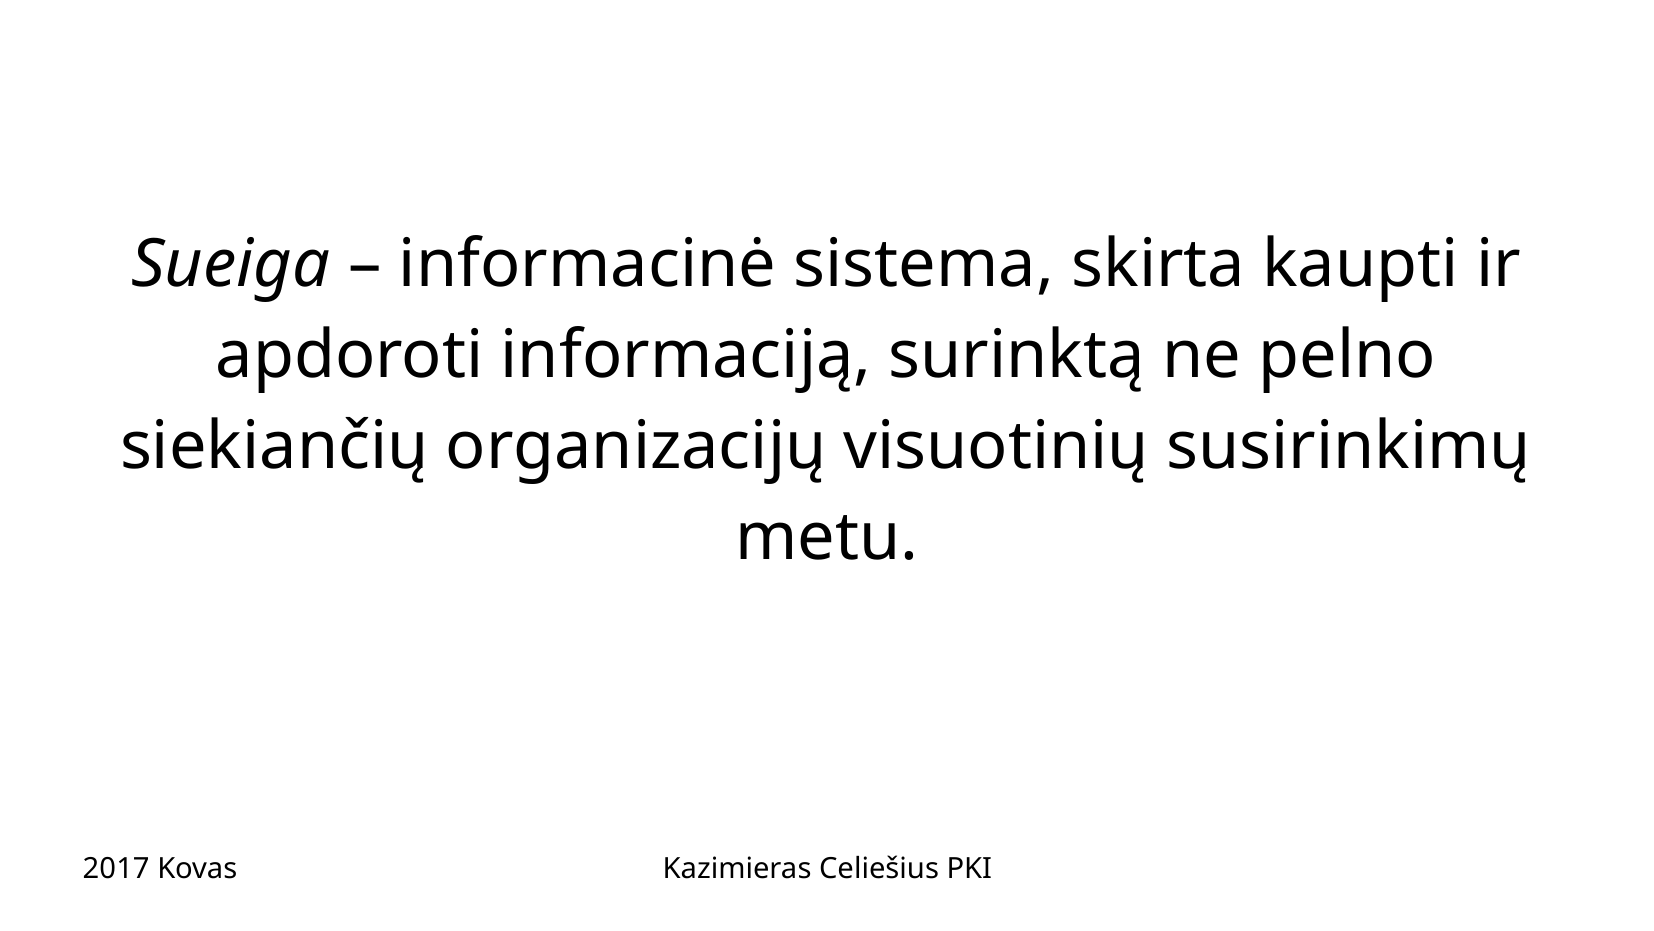

# Sueiga – informacinė sistema, skirta kaupti ir apdoroti informaciją, surinktą ne pelno siekiančių organizacijų visuotinių susirinkimų metu.
2017 Kovas
Kazimieras Celiešius PKI